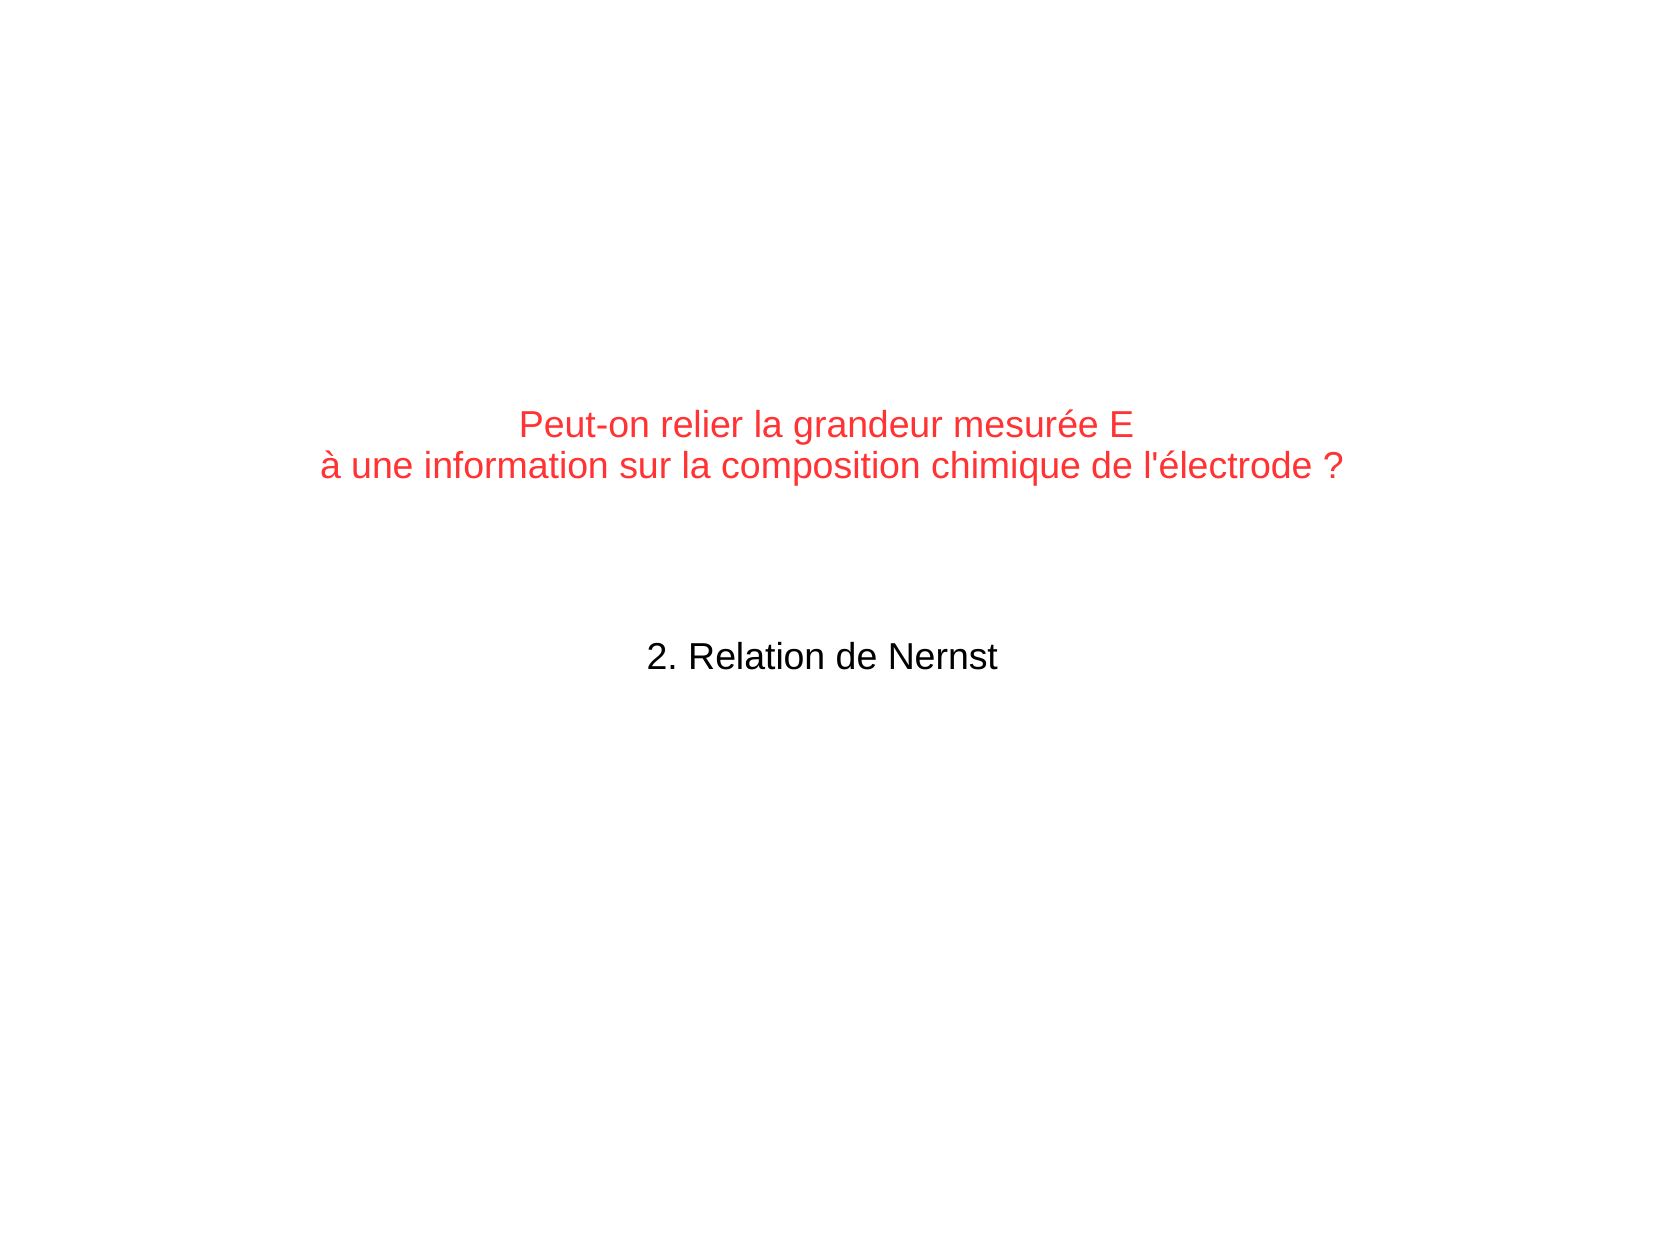

Peut-on relier la grandeur mesurée E
 à une information sur la composition chimique de l'électrode ?
2. Relation de Nernst